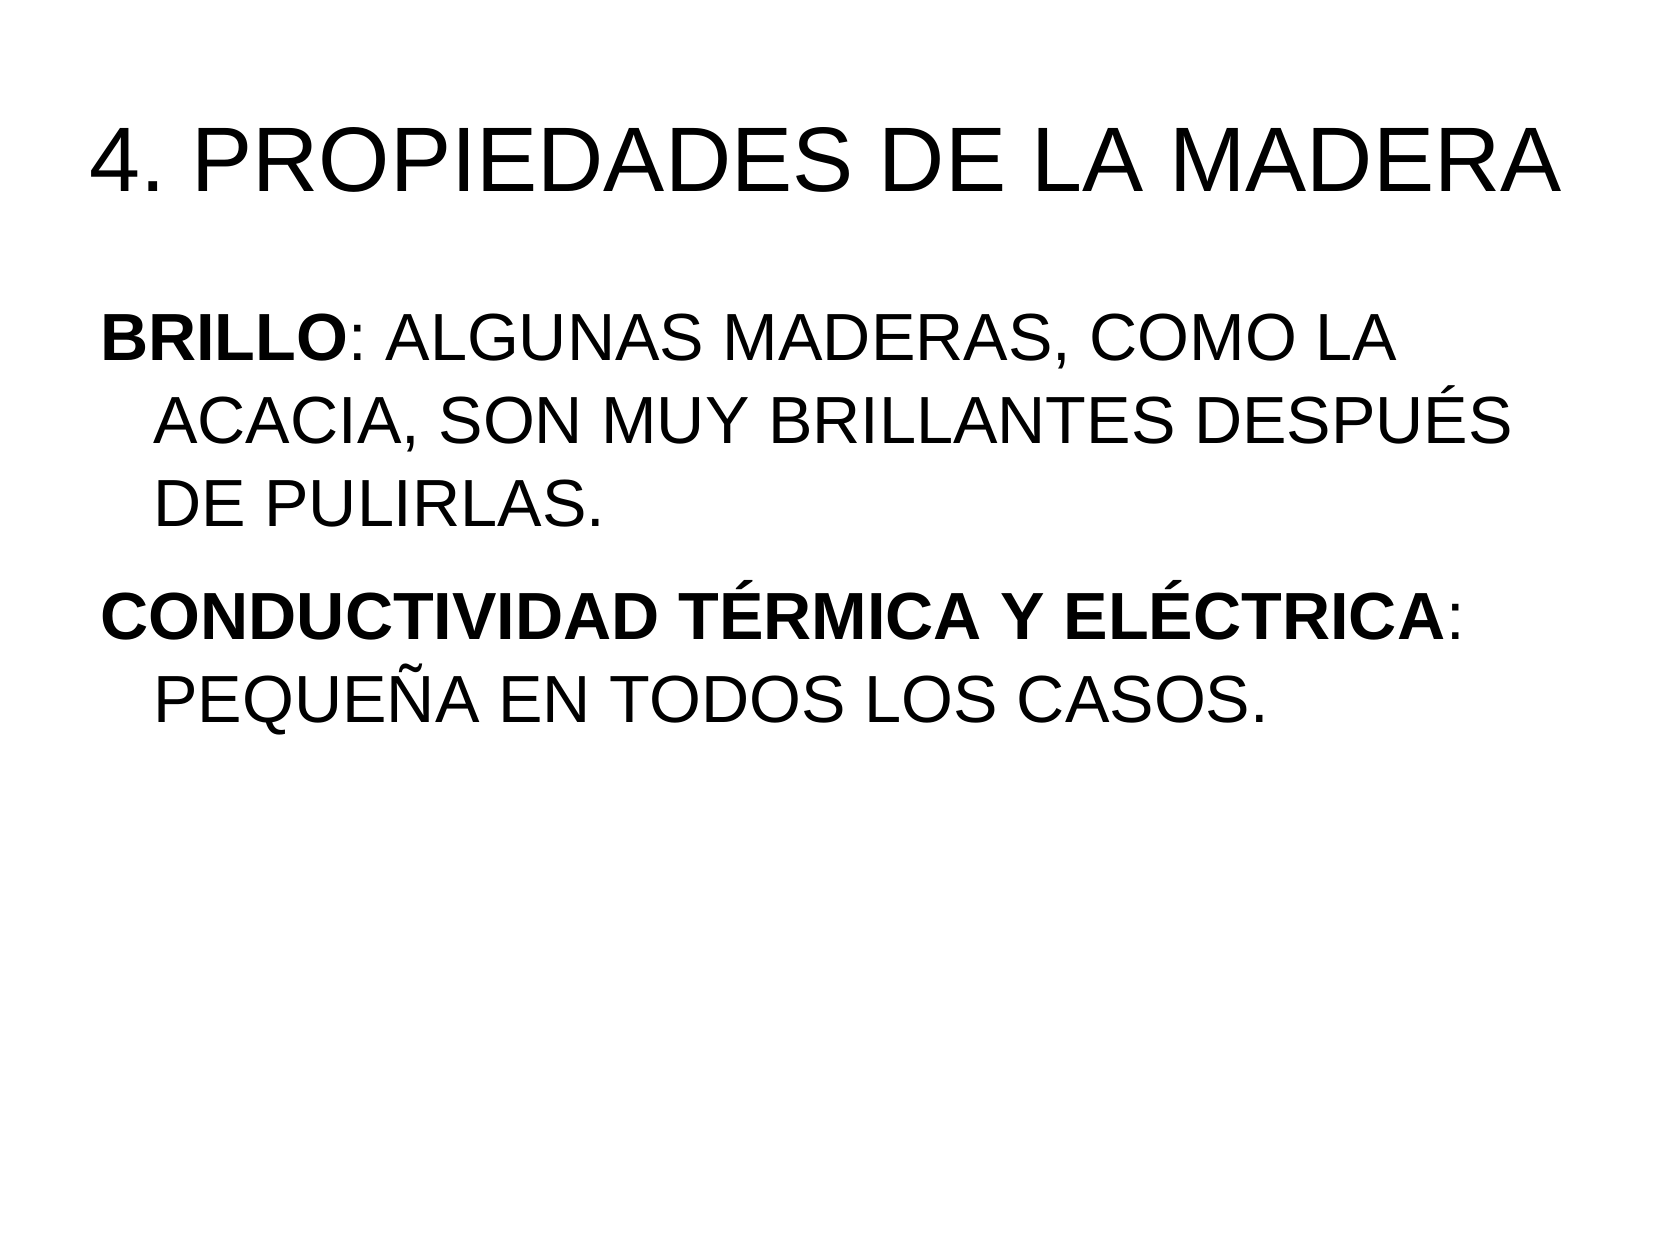

# 4. PROPIEDADES DE LA MADERA
BRILLO: ALGUNAS MADERAS, COMO LA ACACIA, SON MUY BRILLANTES DESPUÉS DE PULIRLAS.
CONDUCTIVIDAD TÉRMICA Y ELÉCTRICA: PEQUEÑA EN TODOS LOS CASOS.